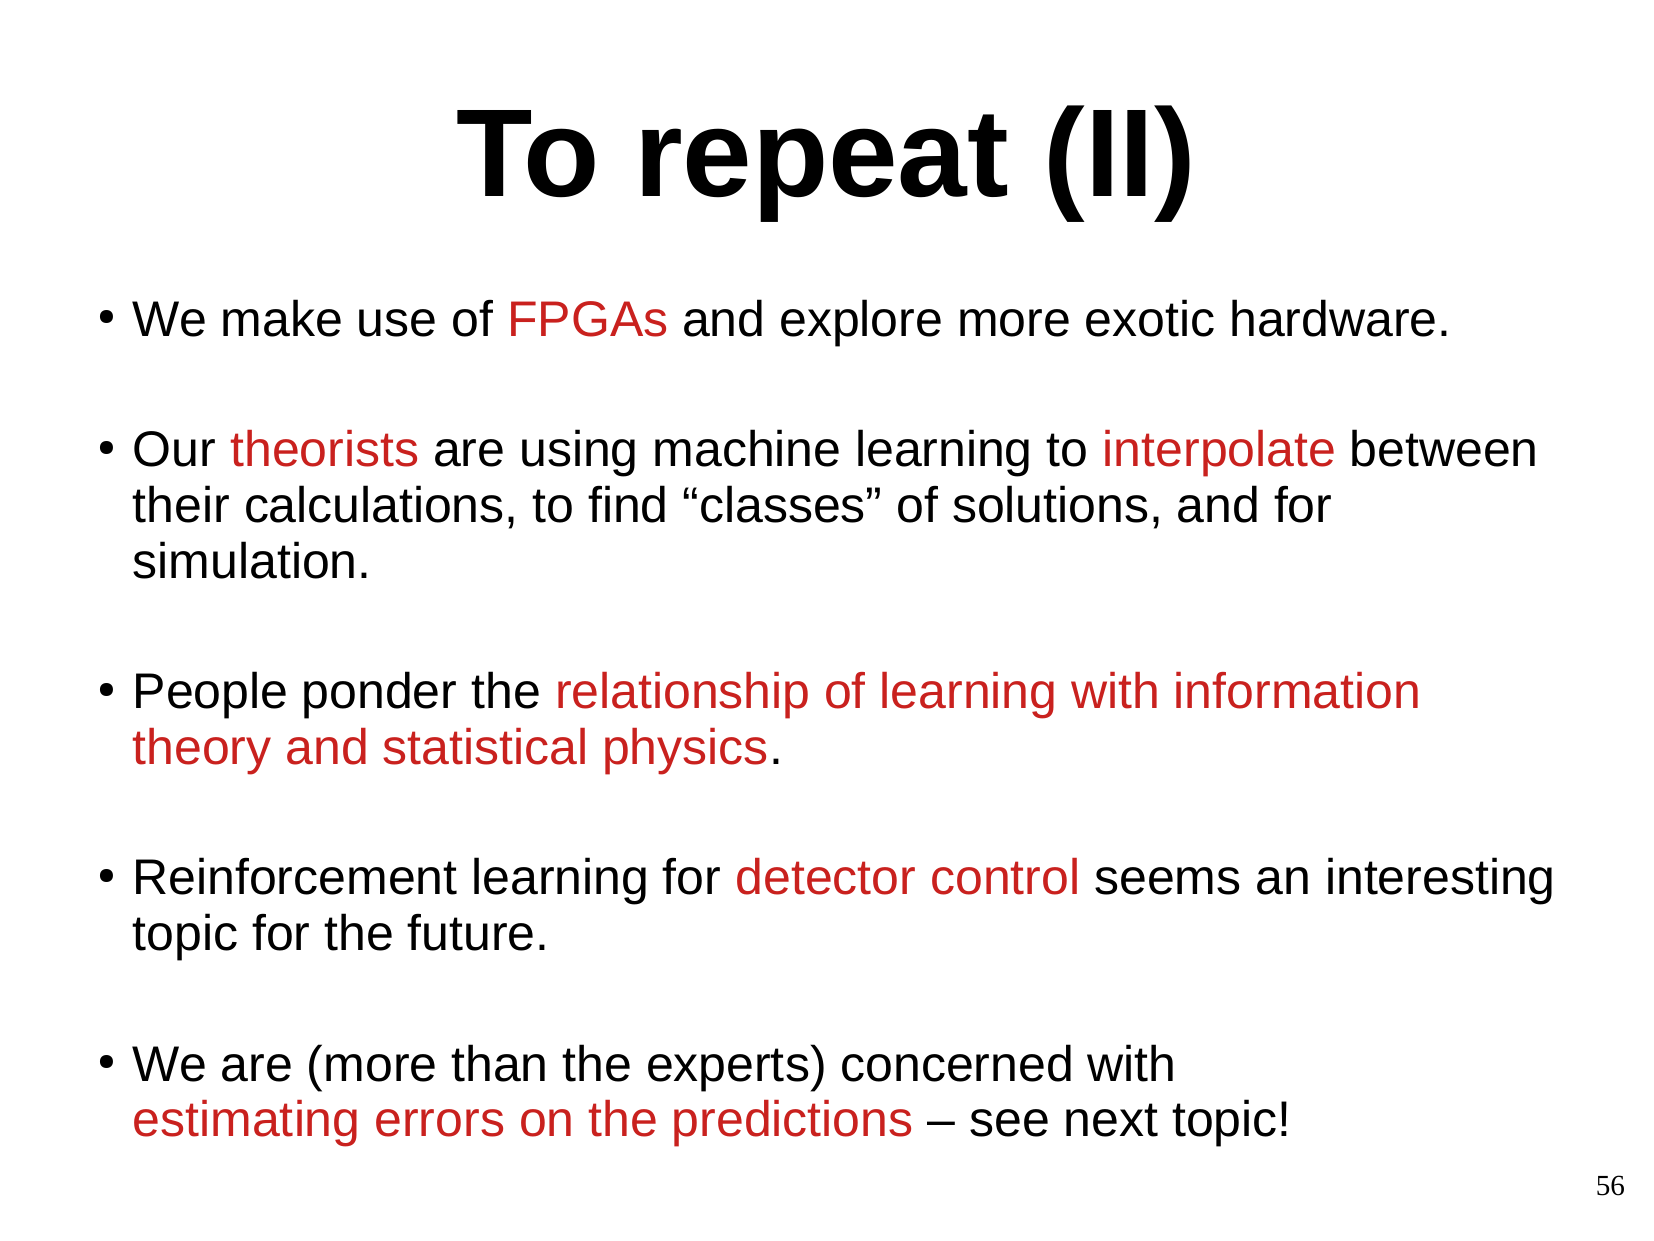

# To repeat (II)
We make use of FPGAs and explore more exotic hardware.
Our theorists are using machine learning to interpolate between their calculations, to find “classes” of solutions, and for simulation.
People ponder the relationship of learning with information theory and statistical physics.
Reinforcement learning for detector control seems an interesting topic for the future.
We are (more than the experts) concerned with
estimating errors on the predictions – see next topic!
56